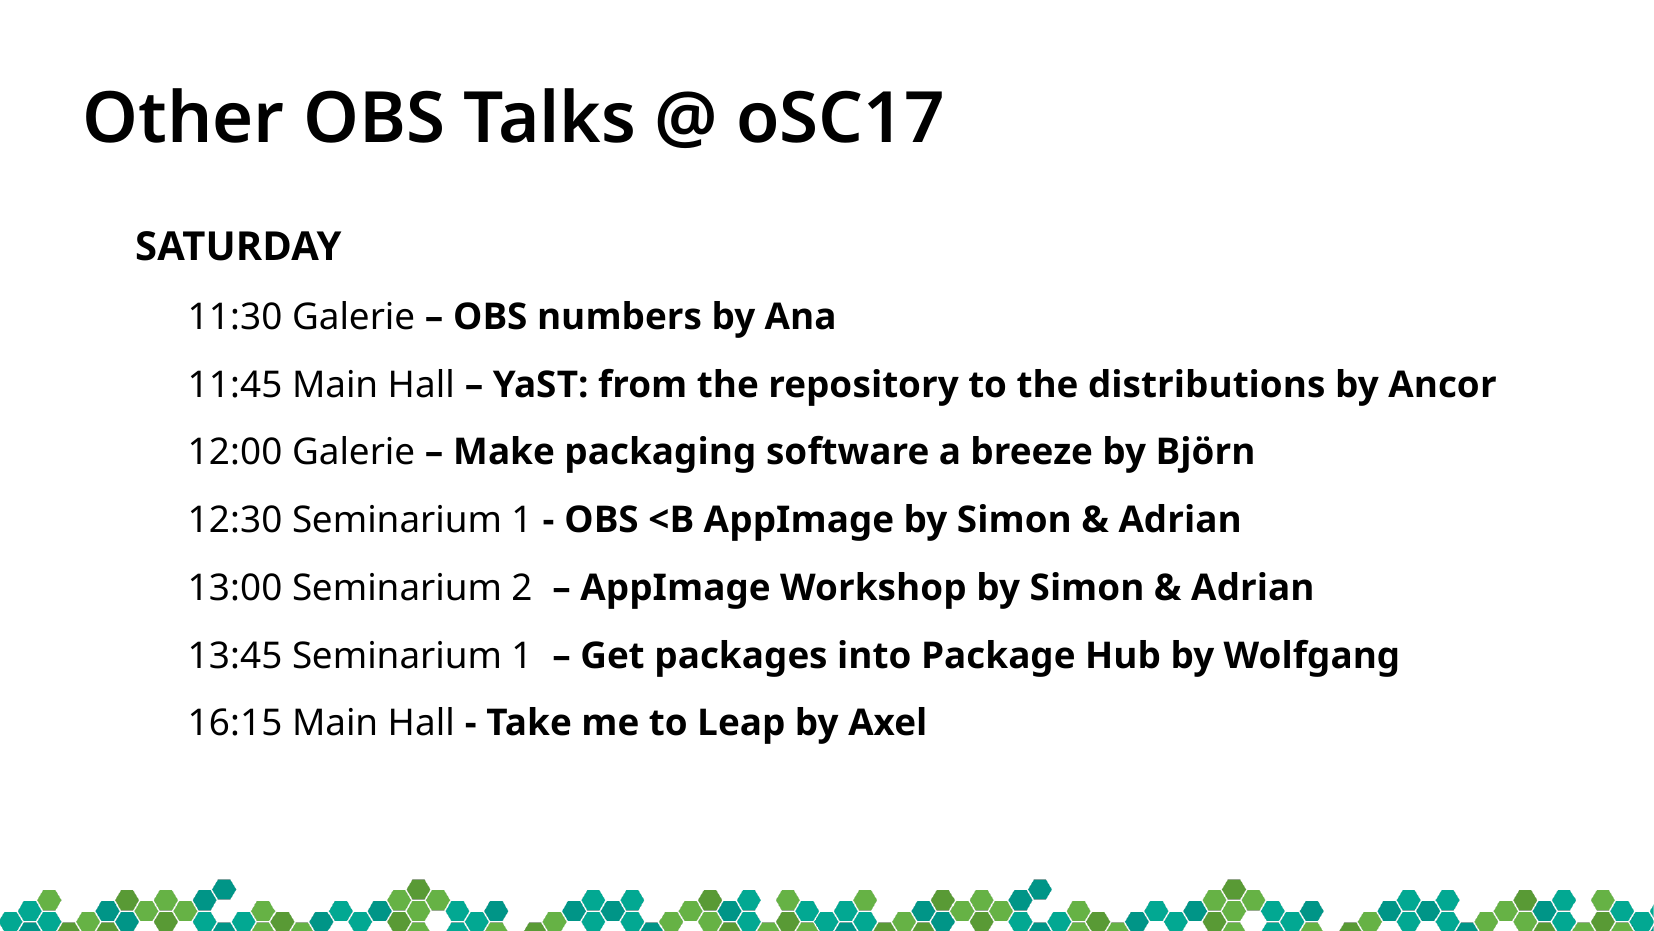

# Other OBS Talks @ oSC17
SATURDAY
11:30 Galerie – OBS numbers by Ana
11:45 Main Hall – YaST: from the repository to the distributions by Ancor
12:00 Galerie – Make packaging software a breeze by Björn
12:30 Seminarium 1 - OBS <B AppImage by Simon & Adrian
13:00 Seminarium 2 – AppImage Workshop by Simon & Adrian
13:45 Seminarium 1 – Get packages into Package Hub by Wolfgang
16:15 Main Hall - Take me to Leap by Axel